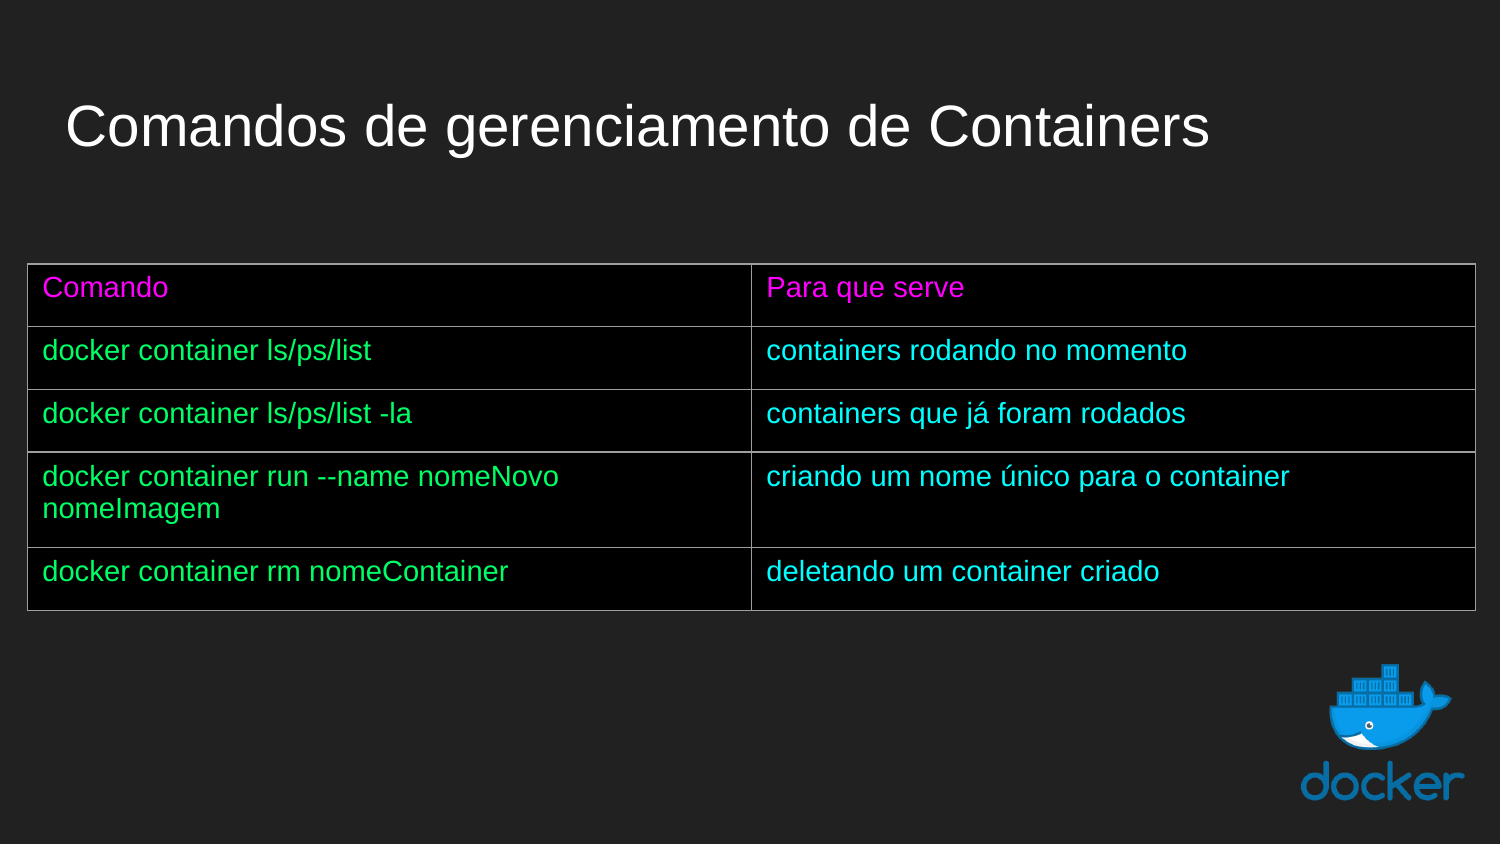

Comandos de gerenciamento de Containers
| Comando | Para que serve |
| --- | --- |
| docker container ls/ps/list | containers rodando no momento |
| docker container ls/ps/list -la | containers que já foram rodados |
| docker container run --name nomeNovo nomeImagem | criando um nome único para o container |
| docker container rm nomeContainer | deletando um container criado |